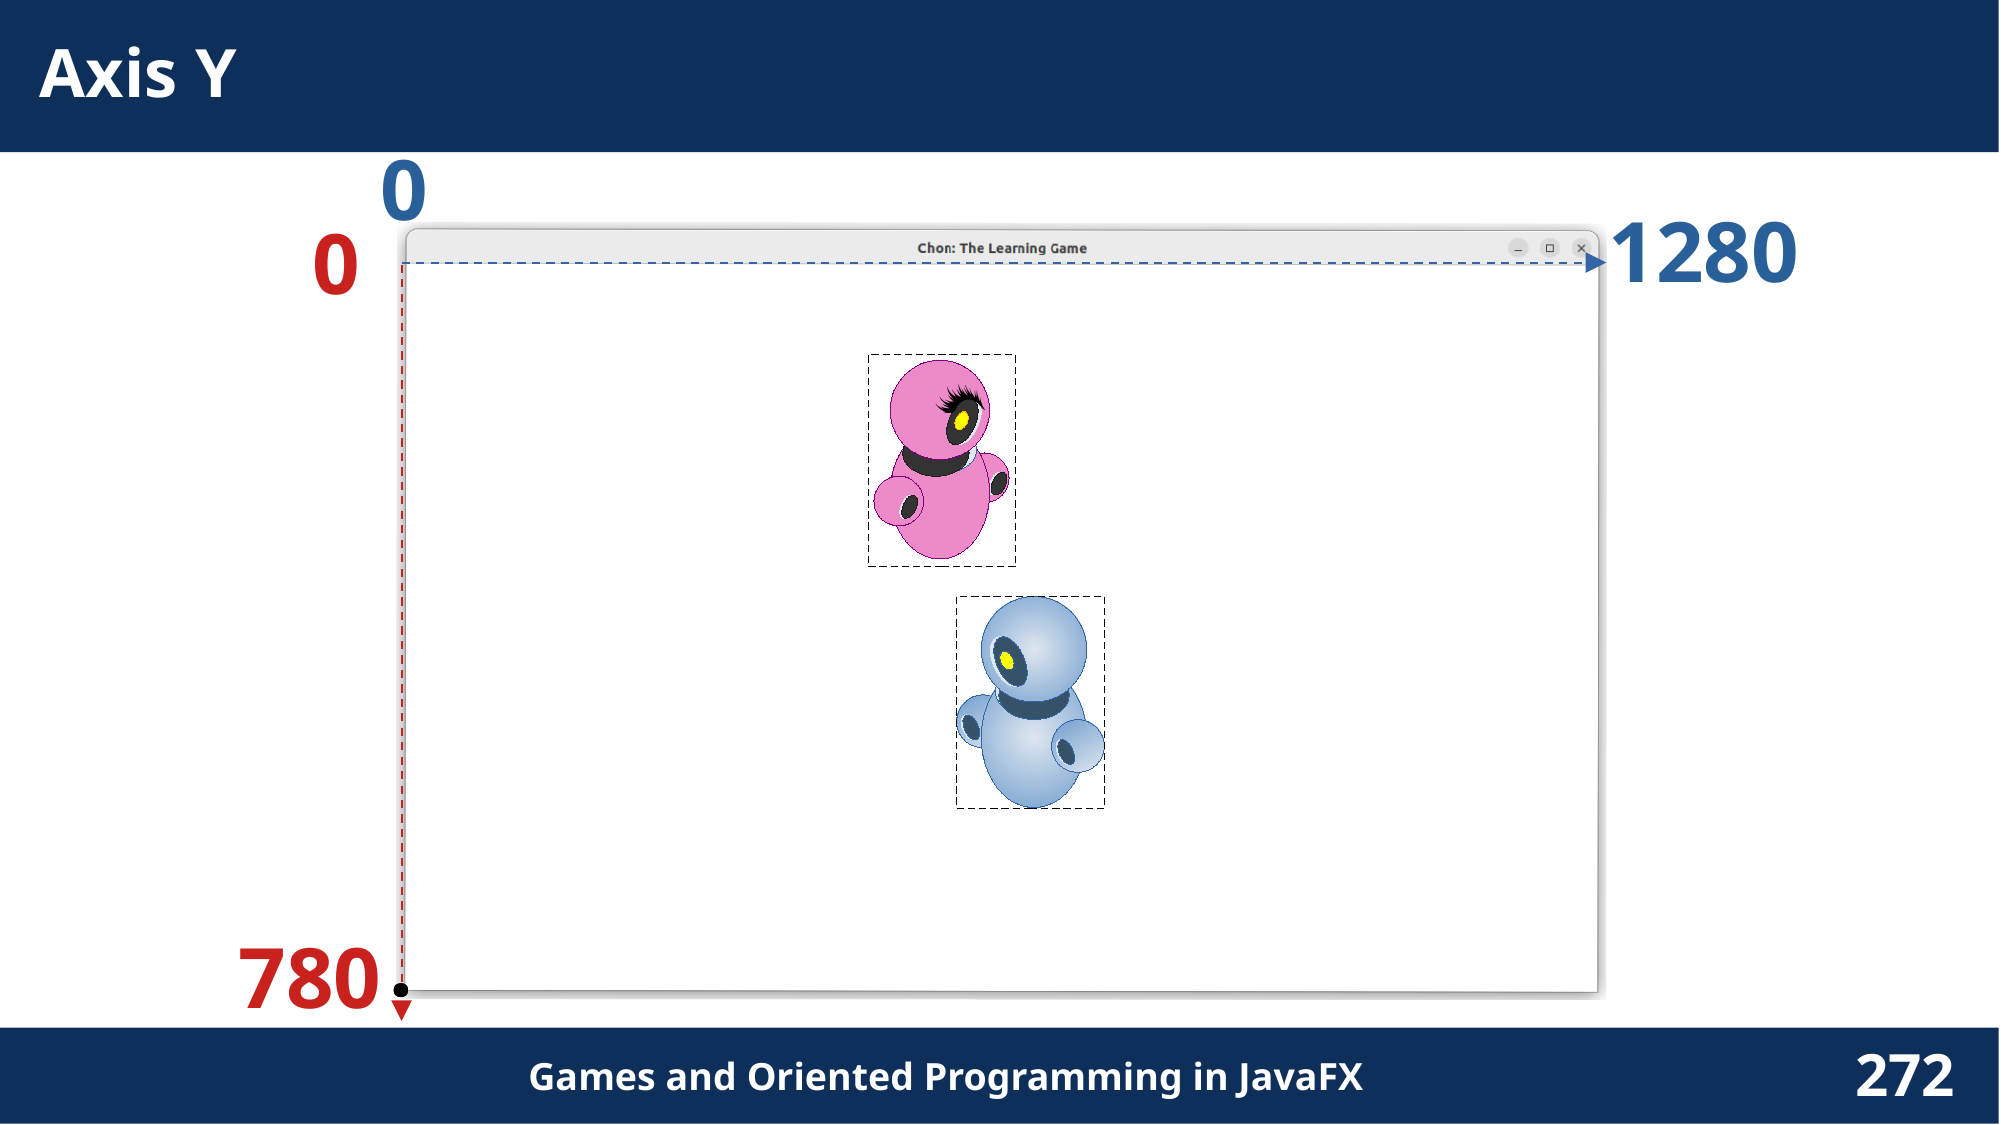

Axis Y
0
1280
0
.
.
780